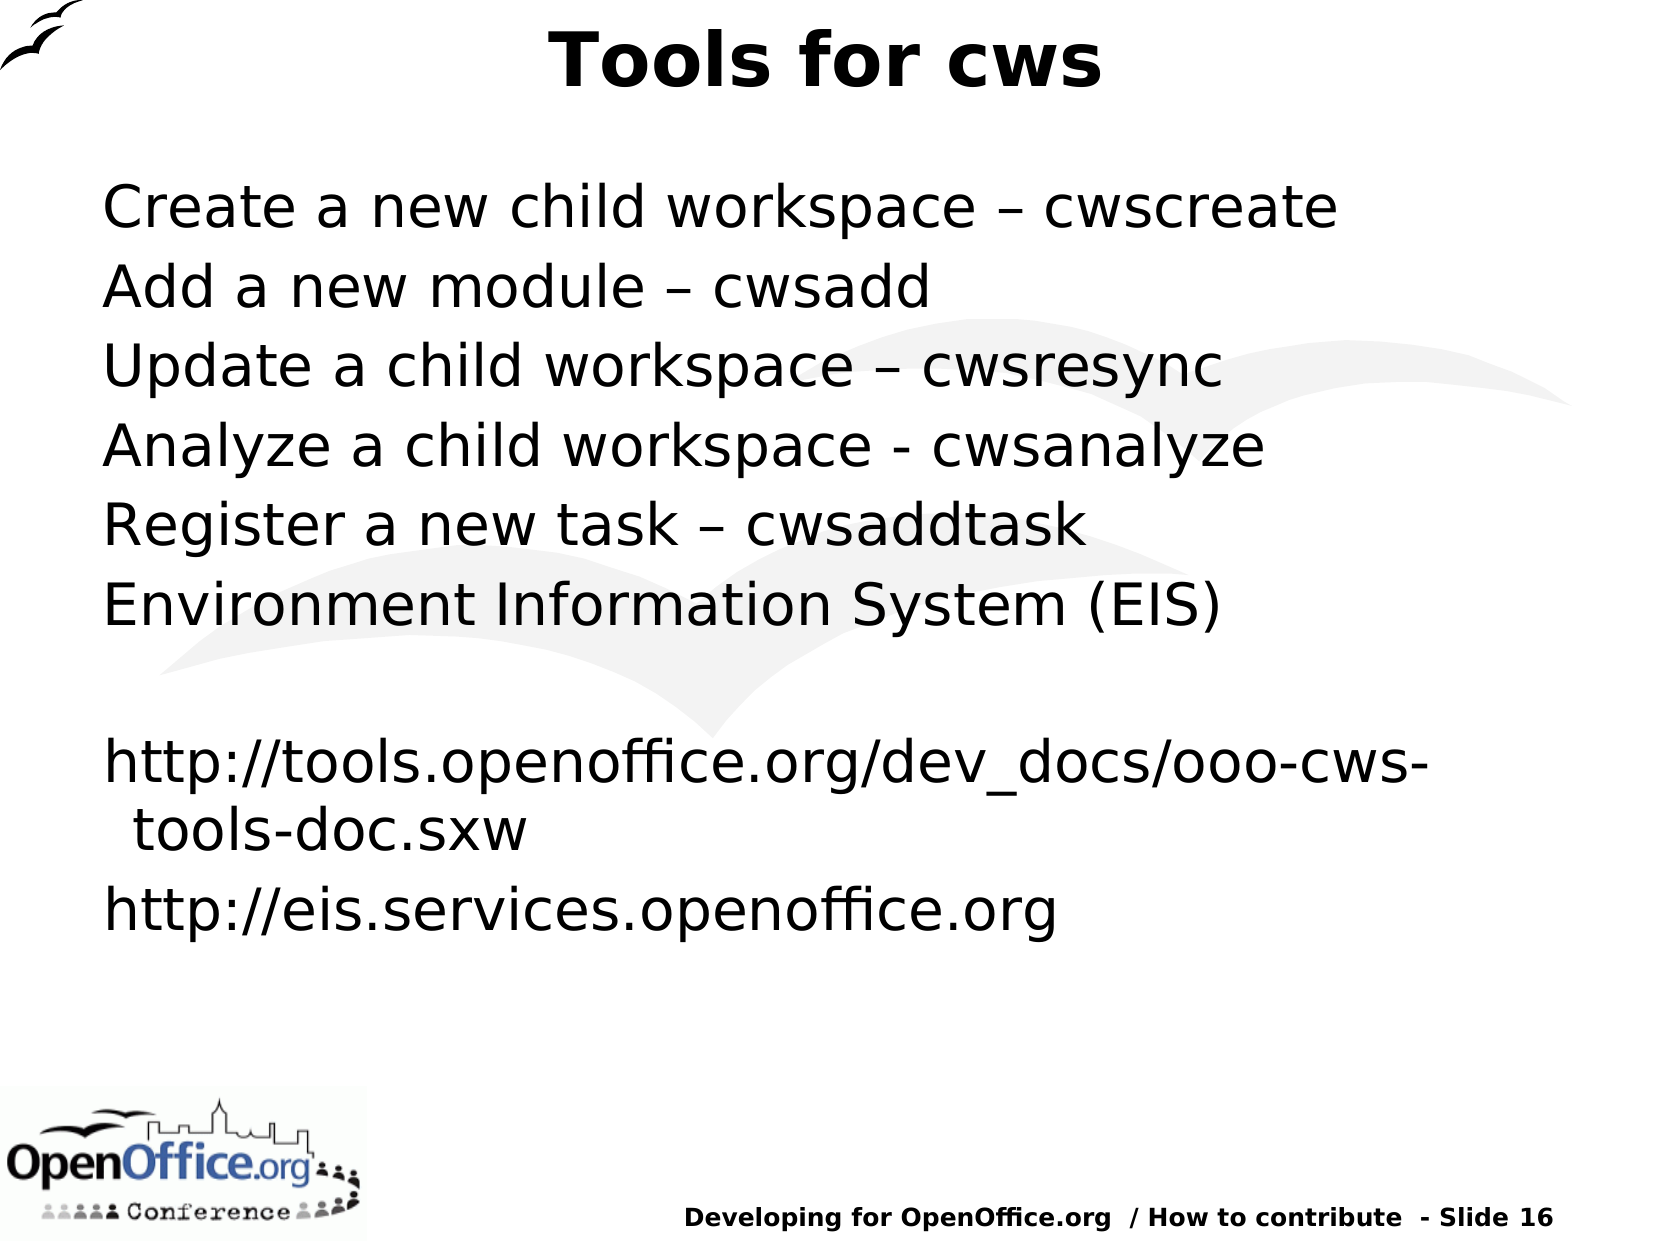

# Tools for cws
Create a new child workspace – cwscreate
Add a new module – cwsadd
Update a child workspace – cwsresync
Analyze a child workspace - cwsanalyze
Register a new task – cwsaddtask
Environment Information System (EIS)
http://tools.openoffice.org/dev_docs/ooo-cws-tools-doc.sxw
http://eis.services.openoffice.org